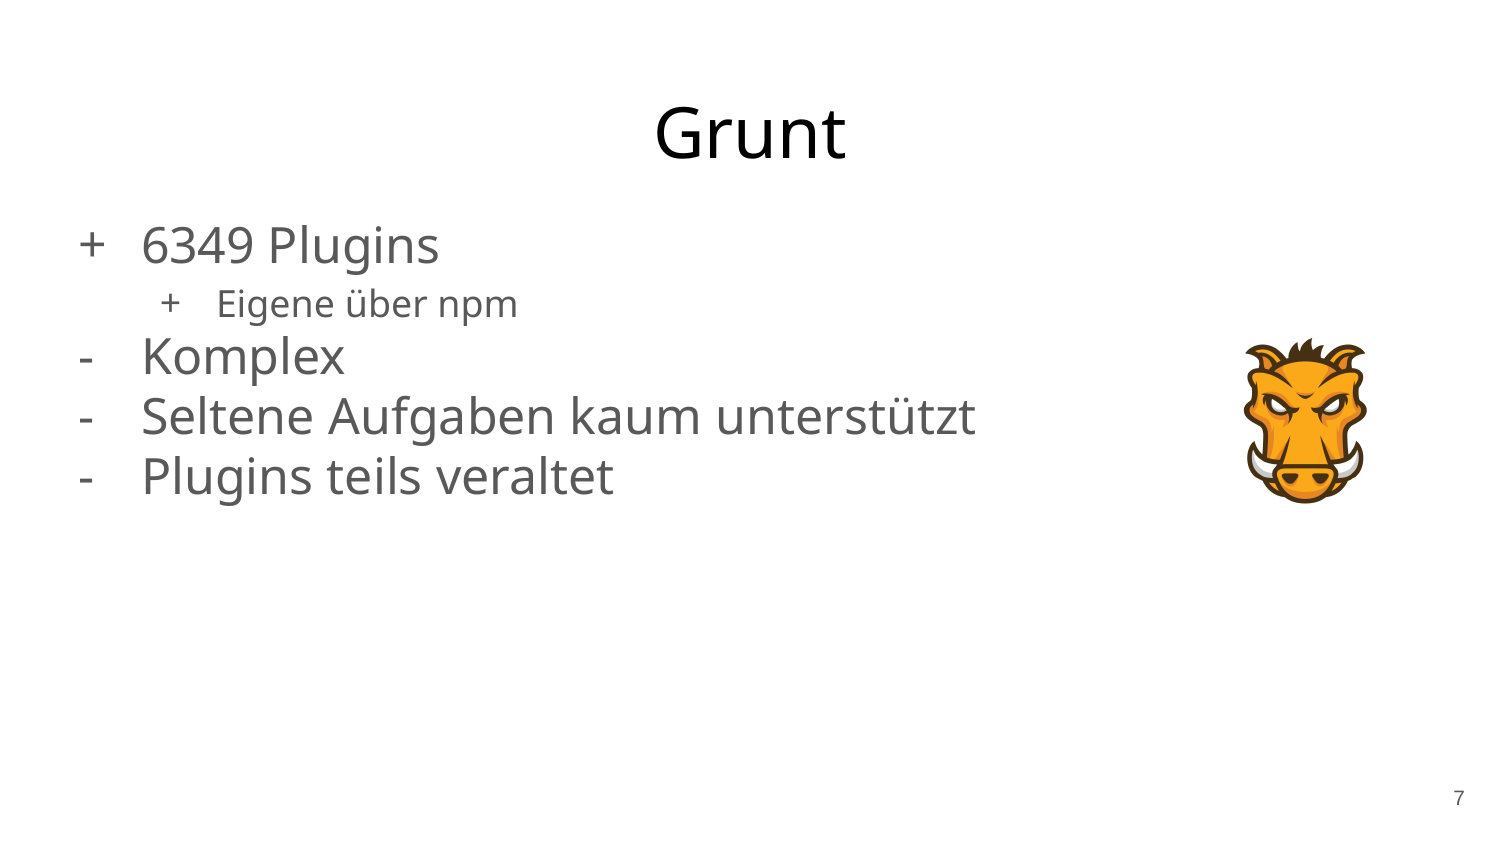

# Grunt
6349 Plugins
Eigene über npm
Komplex
Seltene Aufgaben kaum unterstützt
Plugins teils veraltet